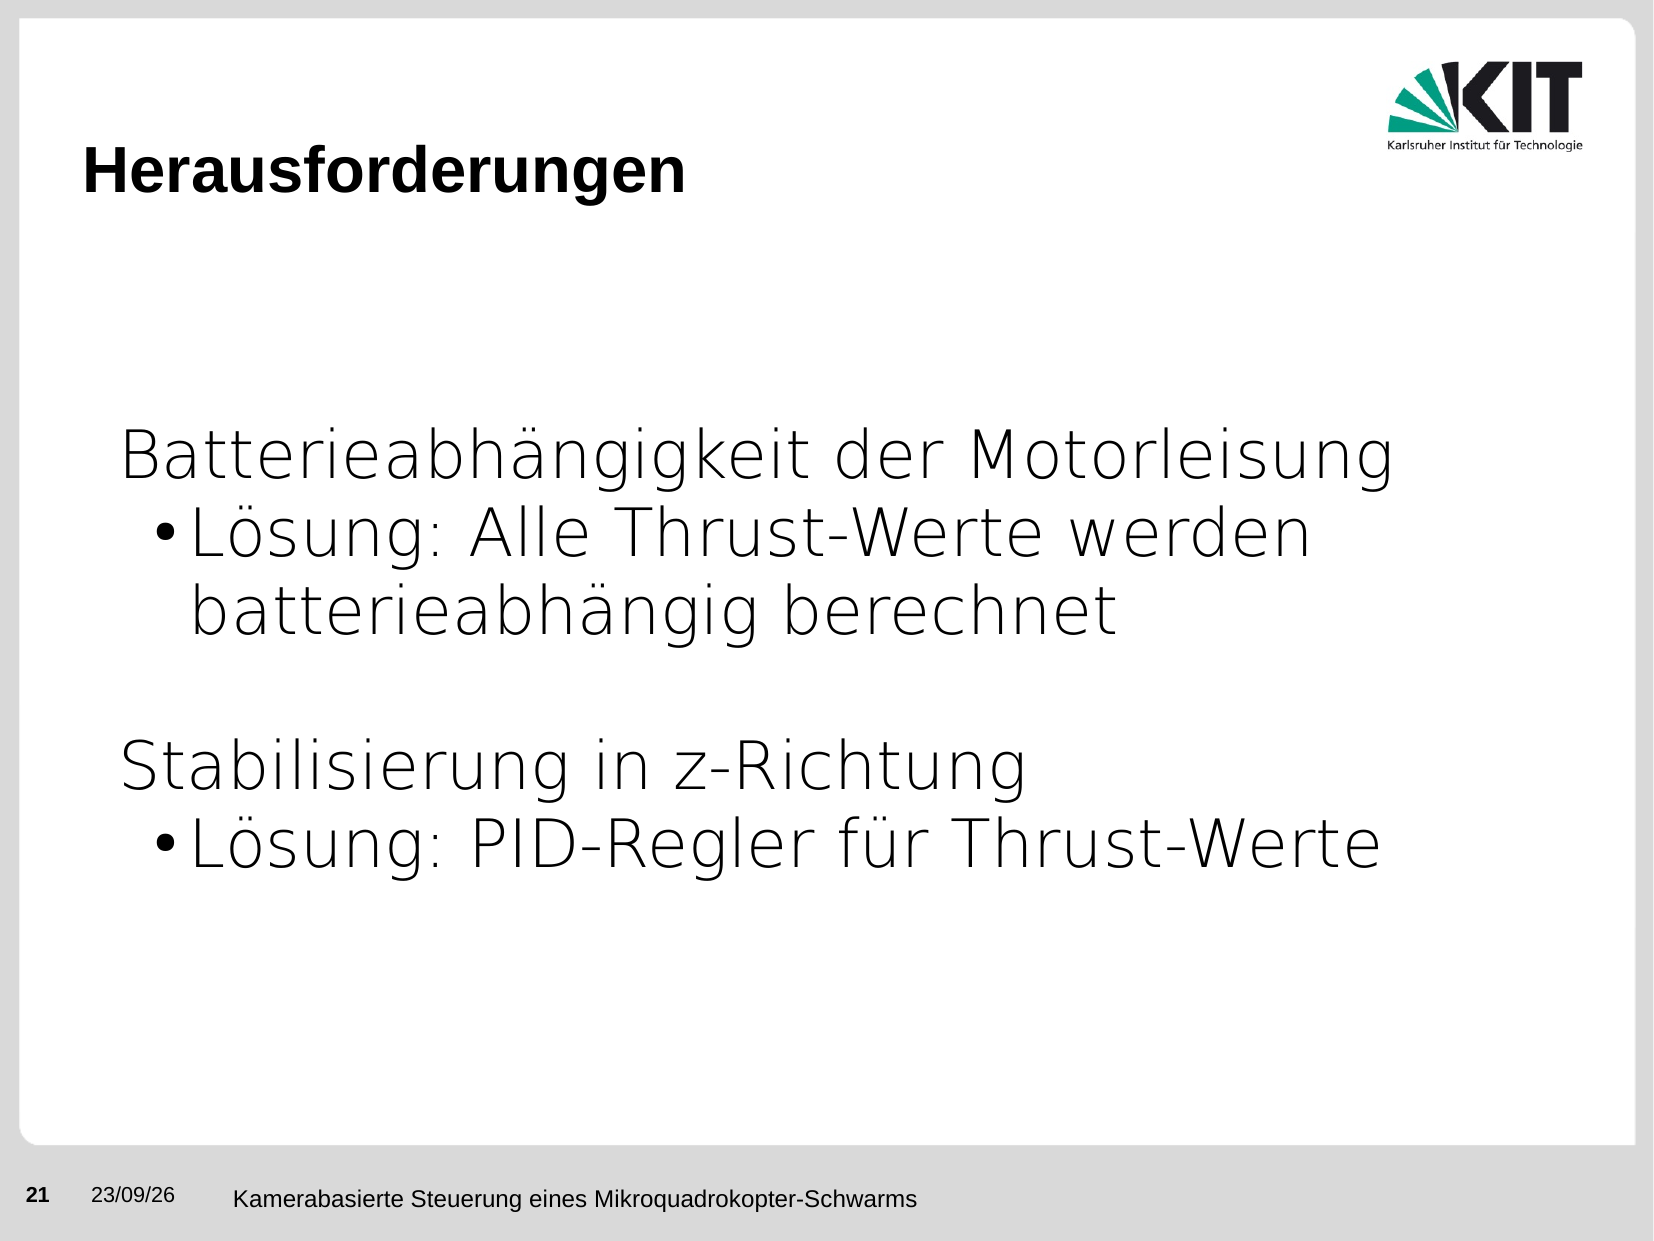

# Herausforderungen
Batterieabhängigkeit der Motorleisung
Lösung: Alle Thrust-Werte werden batterieabhängig berechnet
Stabilisierung in z-Richtung
Lösung: PID-Regler für Thrust-Werte